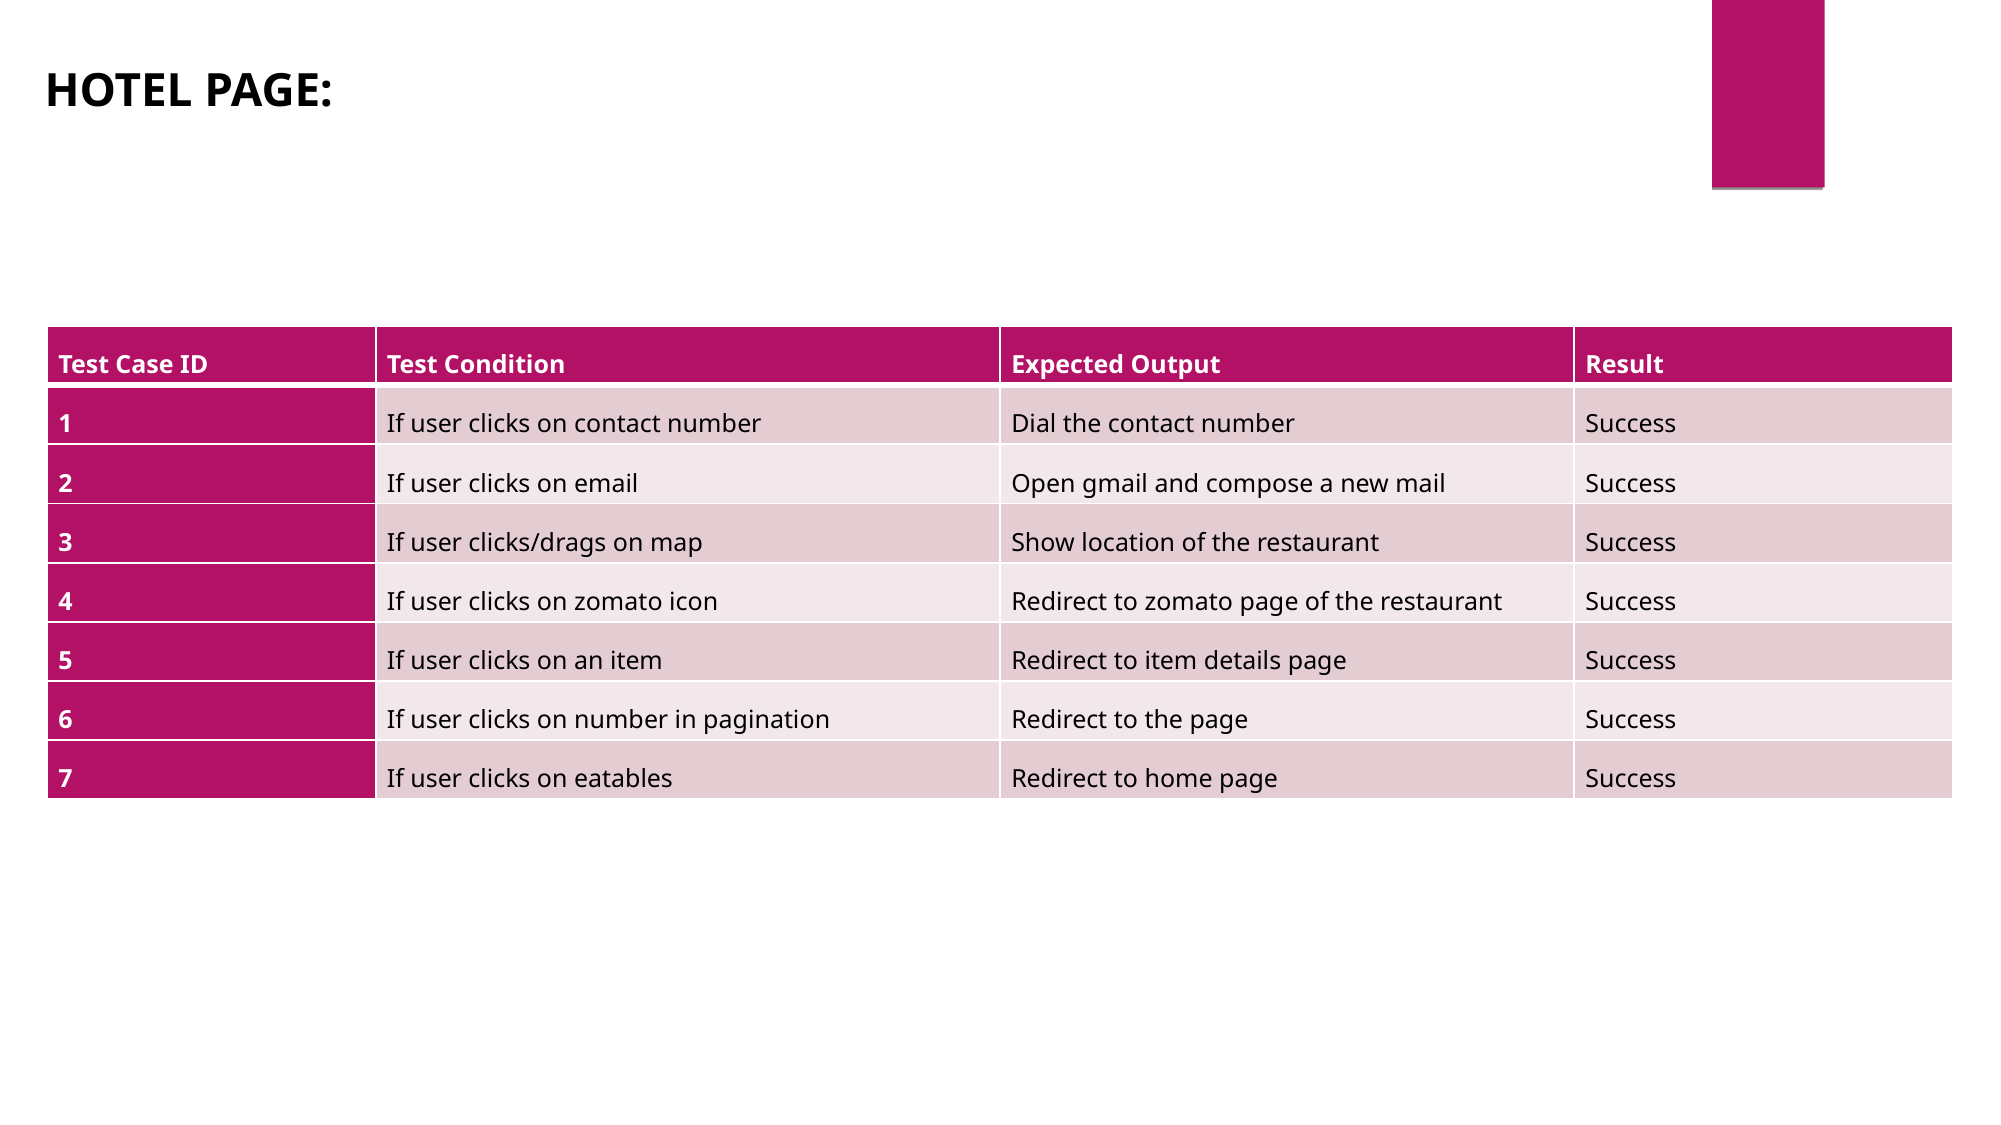

# HOTEL PAGE:
| Test Case ID | Test Condition | Expected Output | Result |
| --- | --- | --- | --- |
| 1 | If user clicks on contact number | Dial the contact number | Success |
| 2 | If user clicks on email | Open gmail and compose a new mail | Success |
| 3 | If user clicks/drags on map | Show location of the restaurant | Success |
| 4 | If user clicks on zomato icon | Redirect to zomato page of the restaurant | Success |
| 5 | If user clicks on an item | Redirect to item details page | Success |
| 6 | If user clicks on number in pagination | Redirect to the page | Success |
| 7 | If user clicks on eatables | Redirect to home page | Success |